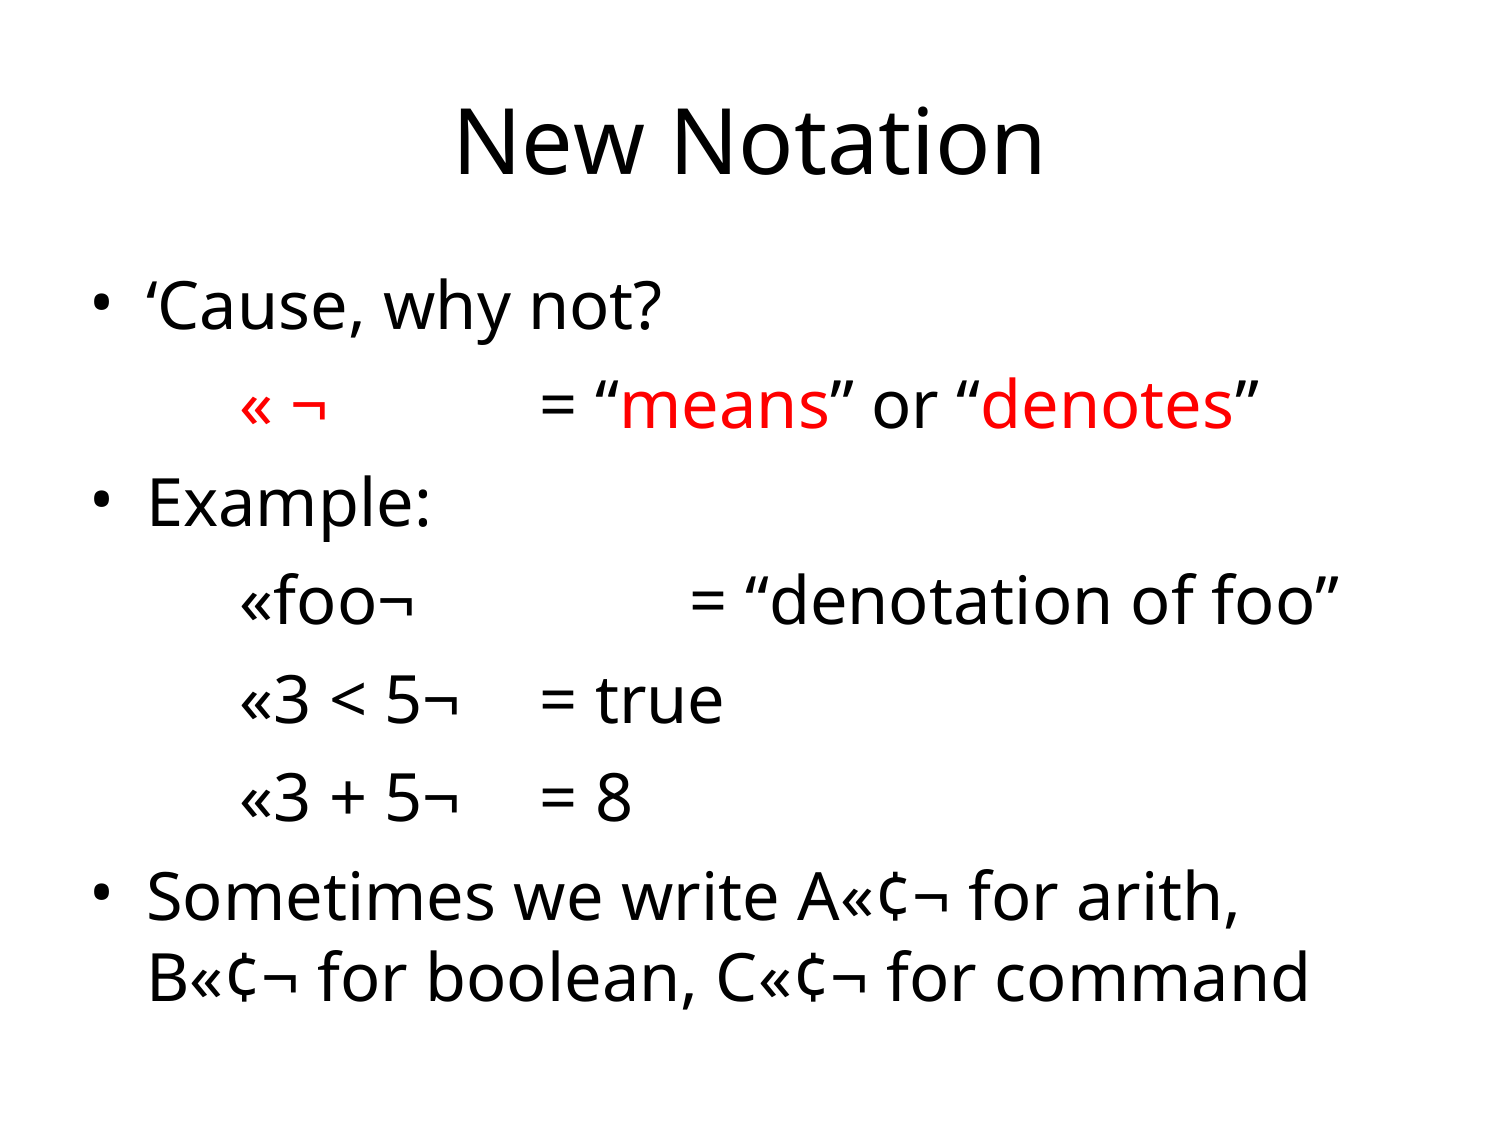

# New Notation
‘Cause, why not?
		« ¬		= “means” or “denotes”
Example:
		«foo¬		= “denotation of foo”
		«3 < 5¬	= true
		«3 + 5¬	= 8
Sometimes we write A«¢¬ for arith, B«¢¬ for boolean, C«¢¬ for command